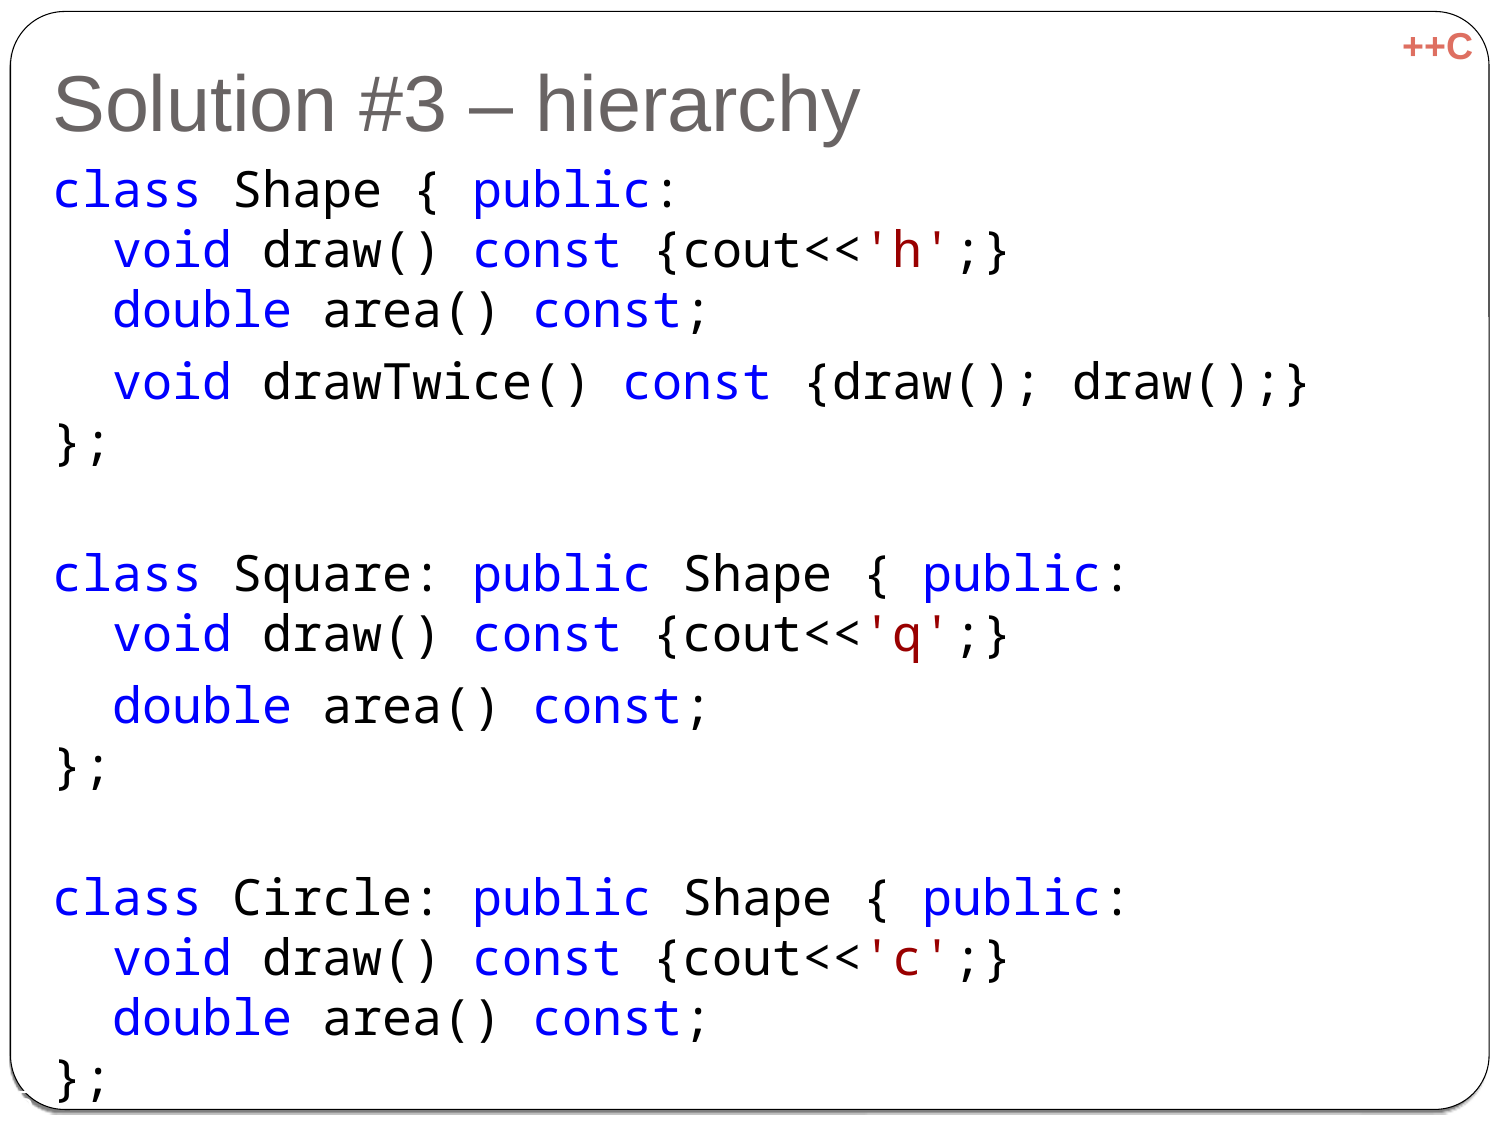

# Solution #3 – hierarchy
class Shape { public:
 void draw() const {cout<<'h';}
 double area() const;
 void drawTwice() const {draw(); draw();}
};
class Square: public Shape { public:
 void draw() const {cout<<'q';}
 double area() const;
};
class Circle: public Shape { public:
 void draw() const {cout<<'c';}
 double area() const;
};